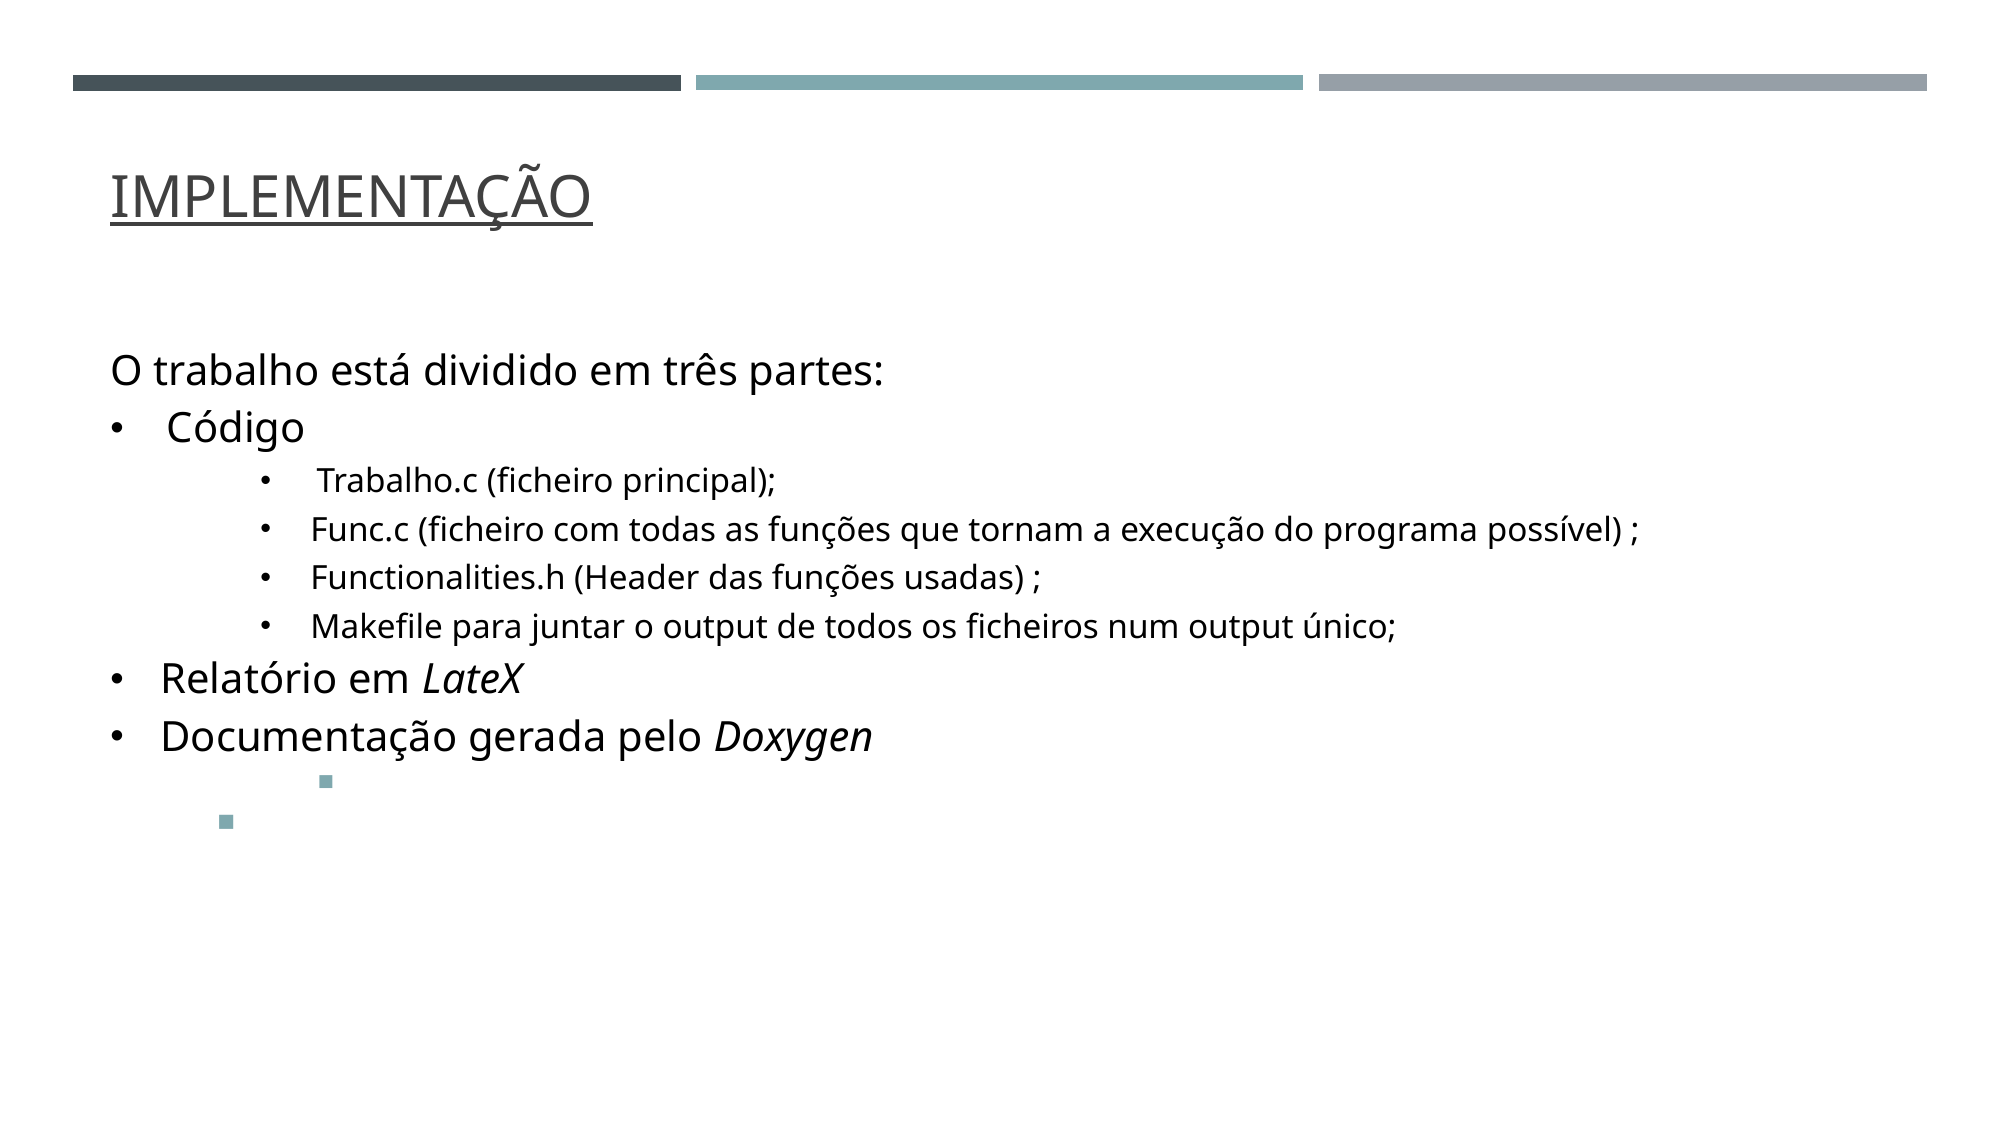

# Implementação
O trabalho está dividido em três partes:
Código
Trabalho.c (ficheiro principal);
Func.c (ficheiro com todas as funções que tornam a execução do programa possível) ;
Functionalities.h (Header das funções usadas) ;
Makefile para juntar o output de todos os ficheiros num output único;
Relatório em LateX
Documentação gerada pelo Doxygen